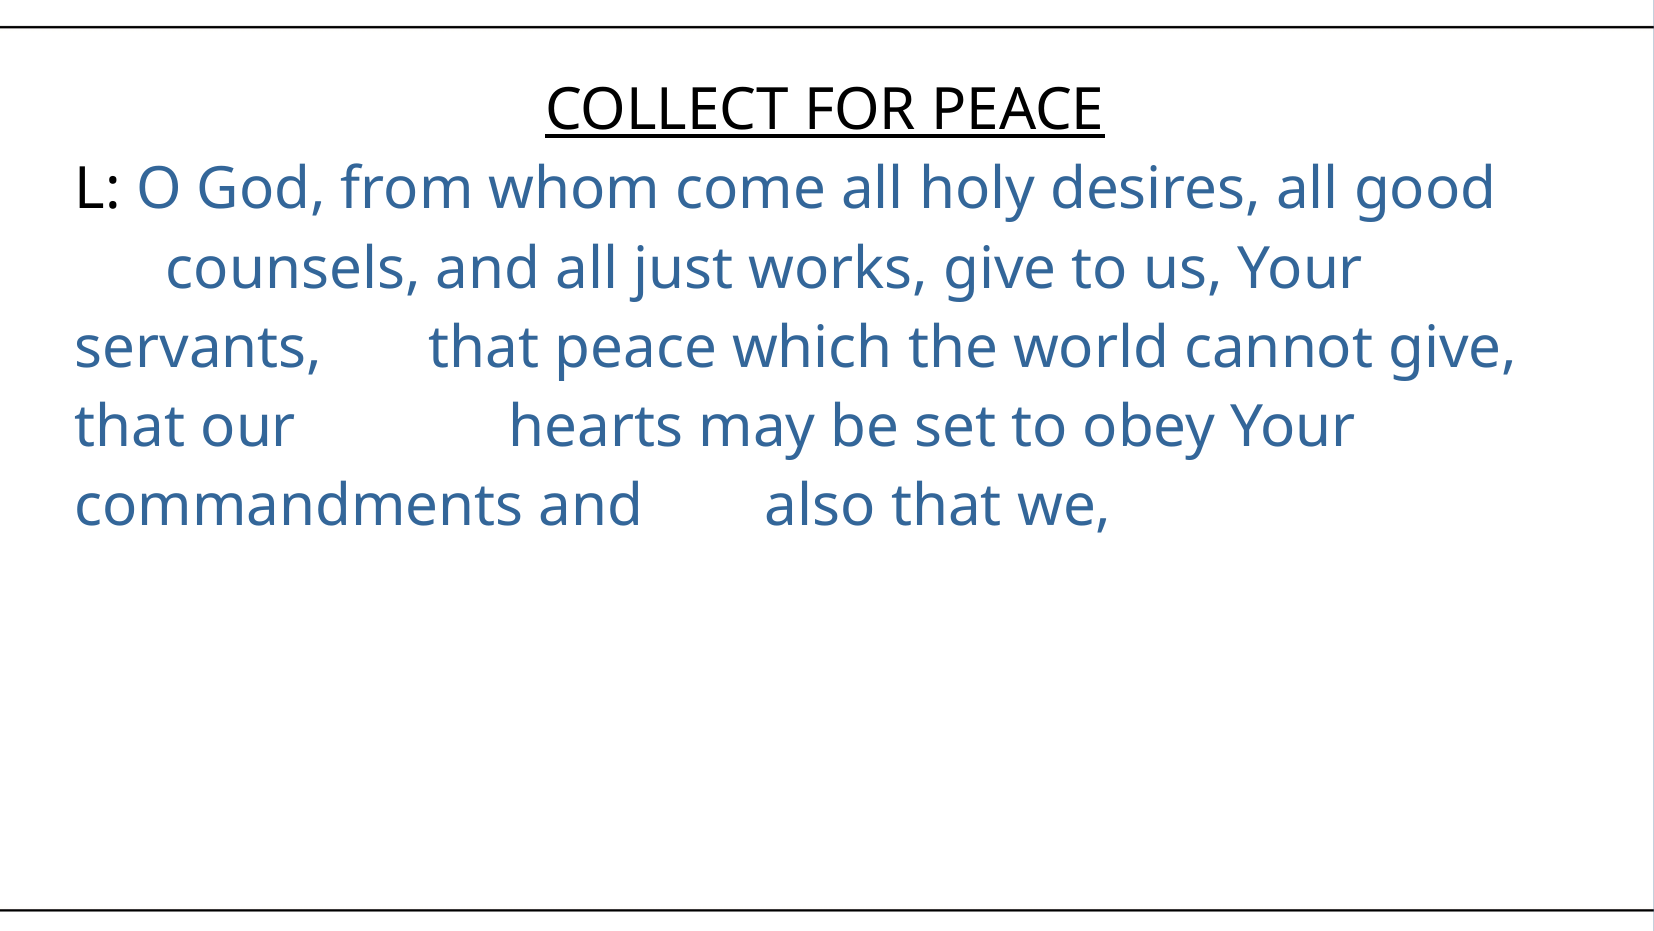

COLLECT FOR PEACE
L: O God, from whom come all holy desires, all good counsels, and all just works, give to us, Your servants, that peace which the world cannot give, that our hearts may be set to obey Your commandments and also that we,